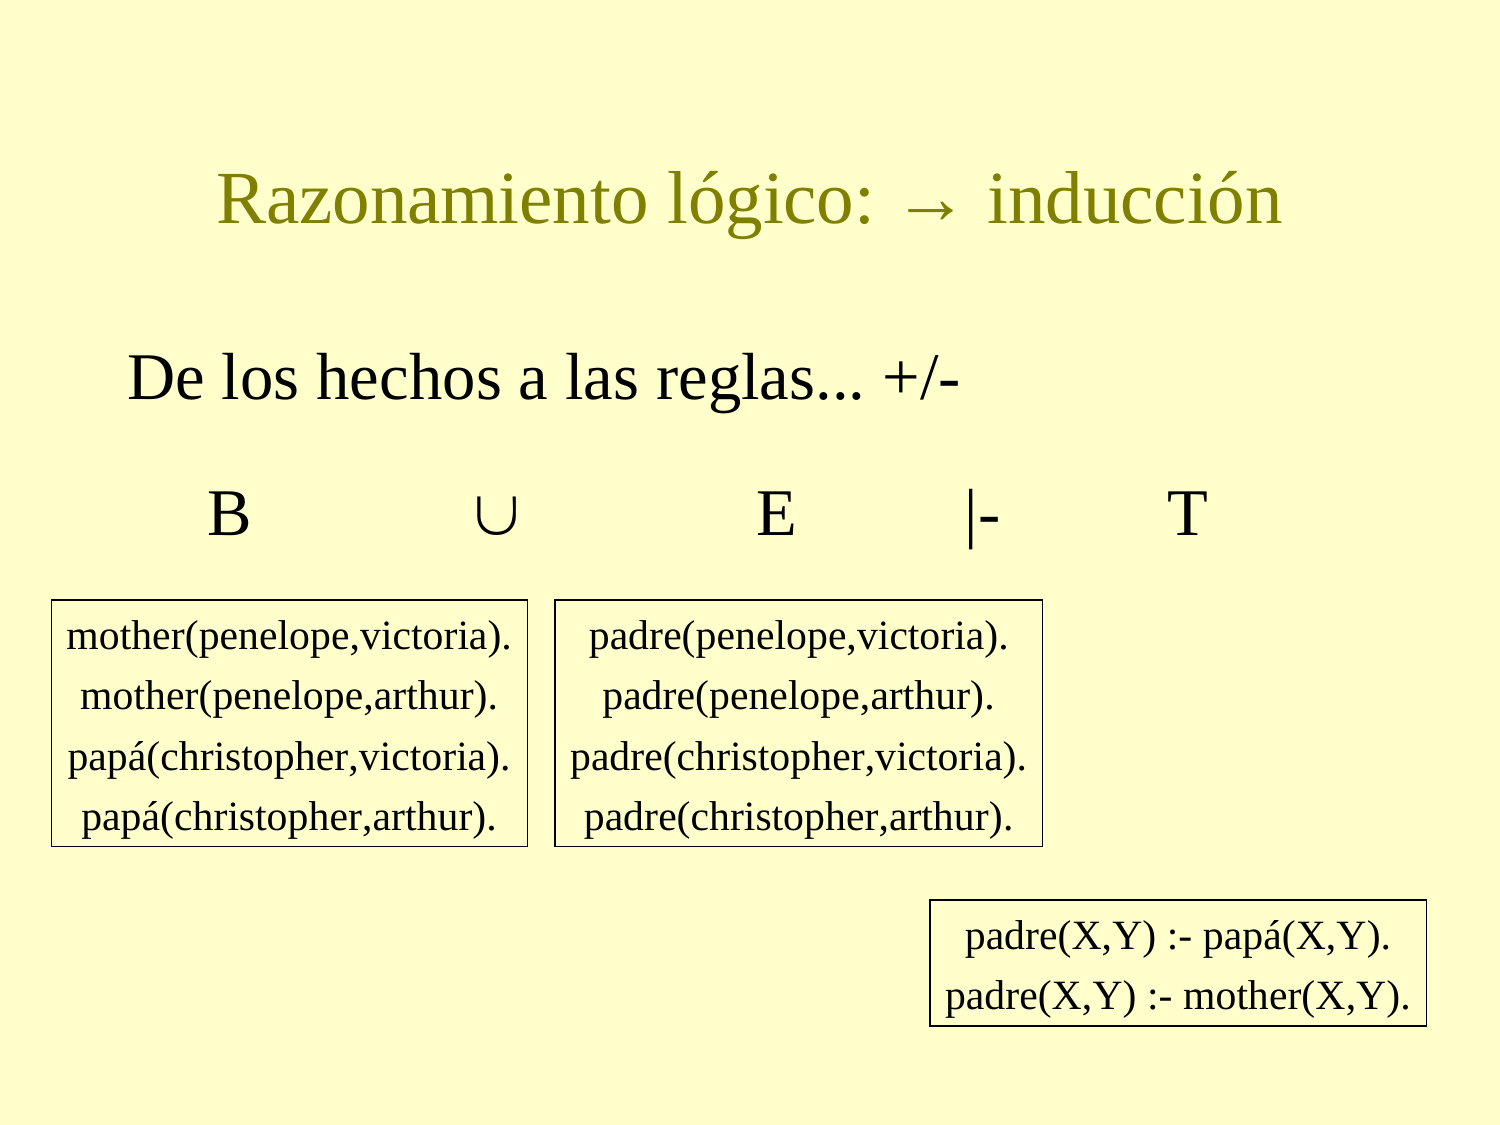

# Razonamiento lógico: → inducción
De los hechos a las reglas... +/-
B  E |- T
mother(penelope,victoria).
mother(penelope,arthur).
papá(christopher,victoria).
papá(christopher,arthur).
padre(penelope,victoria).
padre(penelope,arthur).
padre(christopher,victoria).
padre(christopher,arthur).
padre(X,Y) :- papá(X,Y).
padre(X,Y) :- mother(X,Y).